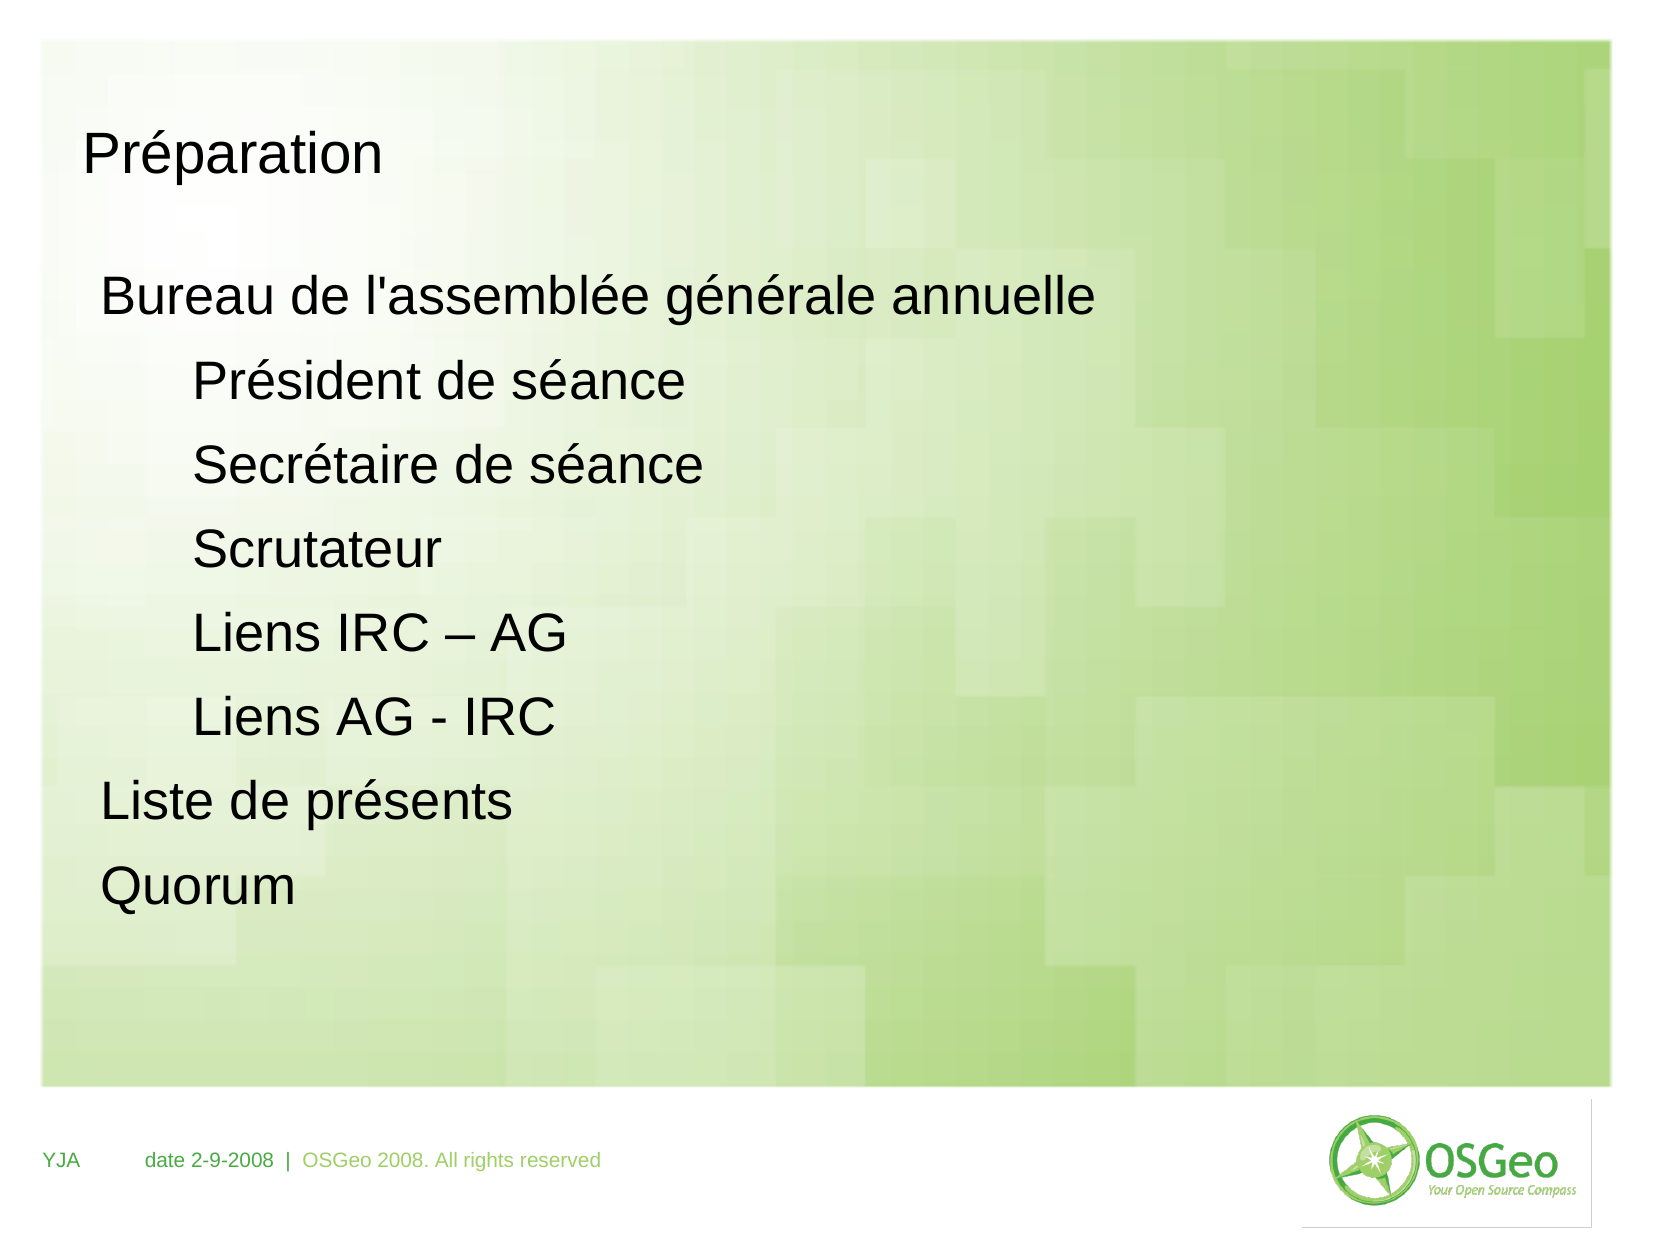

# Préparation
Bureau de l'assemblée générale annuelle
 Président de séance
 Secrétaire de séance
 Scrutateur
 Liens IRC – AG
 Liens AG - IRC
Liste de présents
Quorum